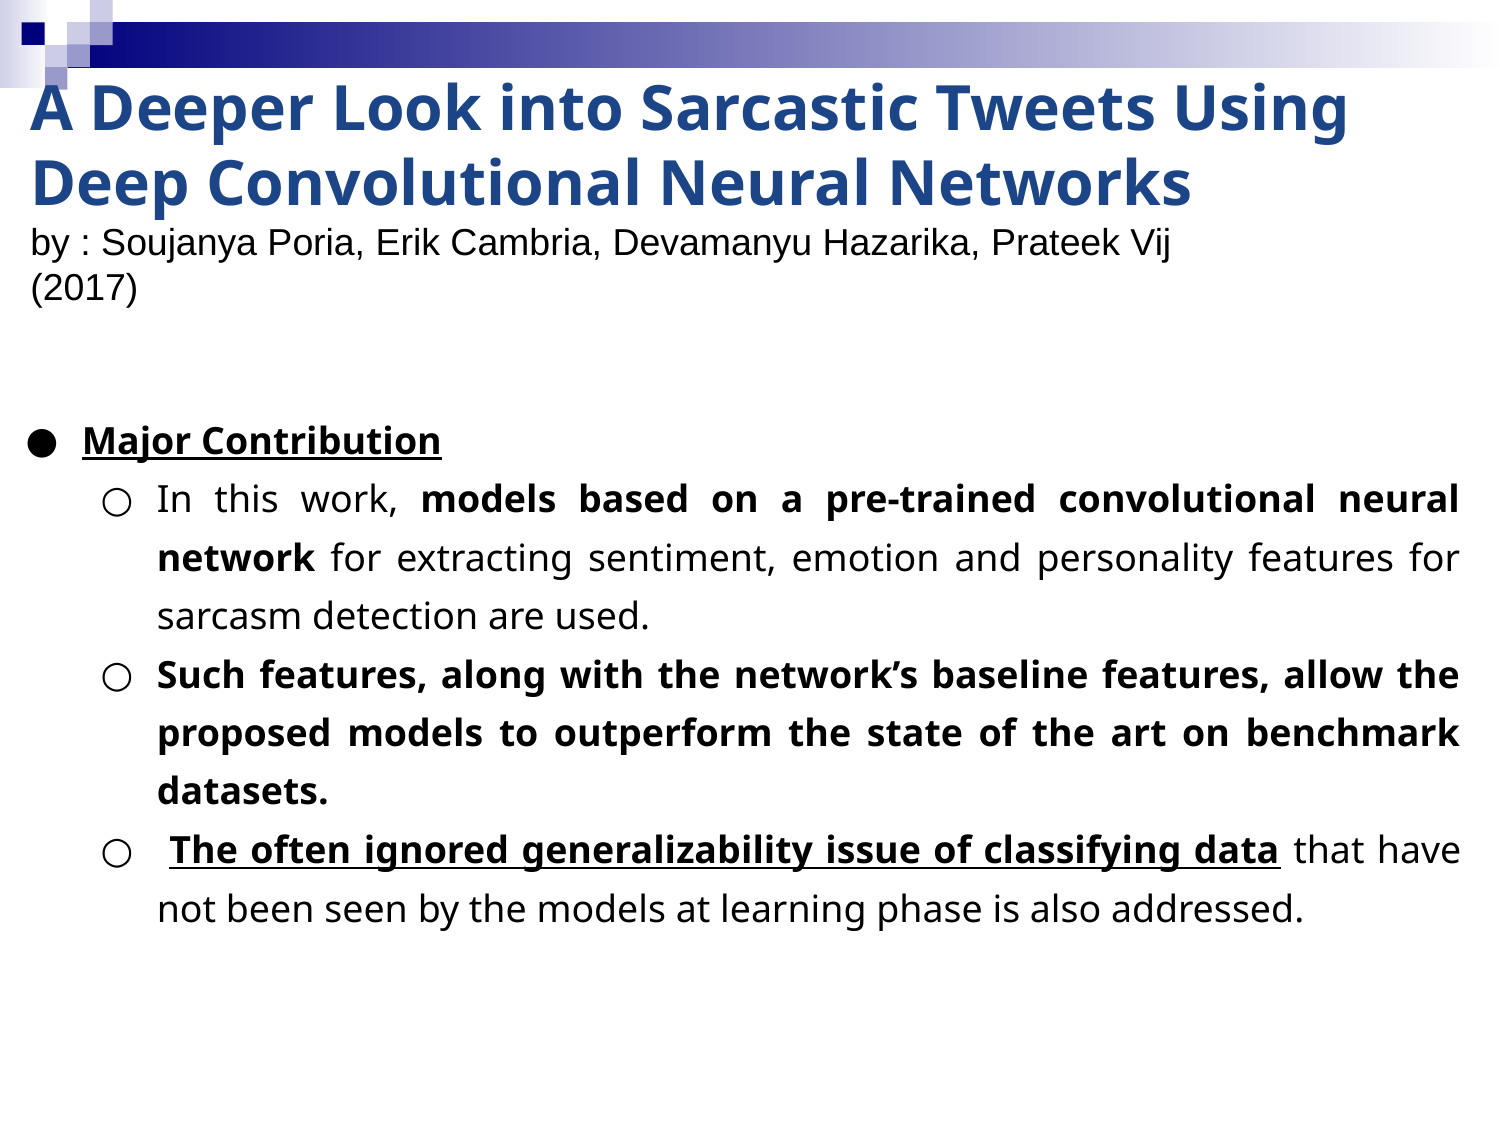

A Deeper Look into Sarcastic Tweets Using Deep Convolutional Neural Networks
by : Soujanya Poria, Erik Cambria, Devamanyu Hazarika, Prateek Vij
(2017)
Major Contribution
In this work, models based on a pre-trained convolutional neural network for extracting sentiment, emotion and personality features for sarcasm detection are used.
Such features, along with the network’s baseline features, allow the proposed models to outperform the state of the art on benchmark datasets.
 The often ignored generalizability issue of classifying data that have not been seen by the models at learning phase is also addressed.